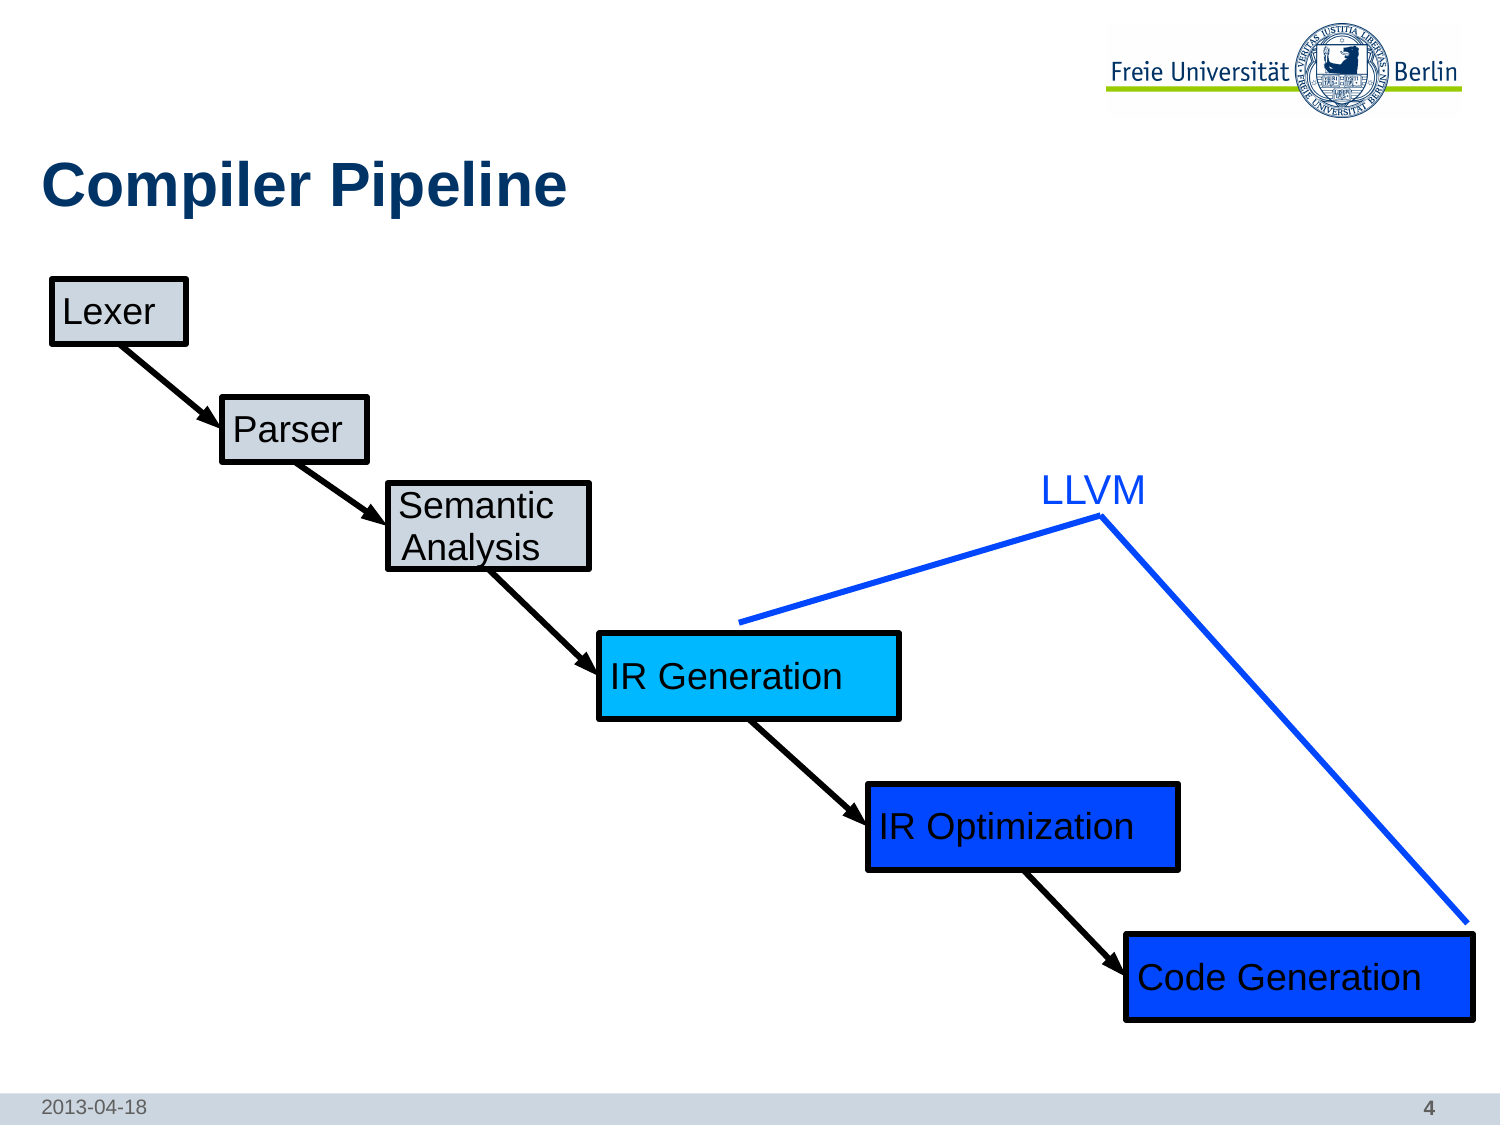

# Compiler Pipeline
 Lexer
 Parser
LLVM
 Semantic
Analysis
 IR Generation
 IR Optimization
 Code Generation